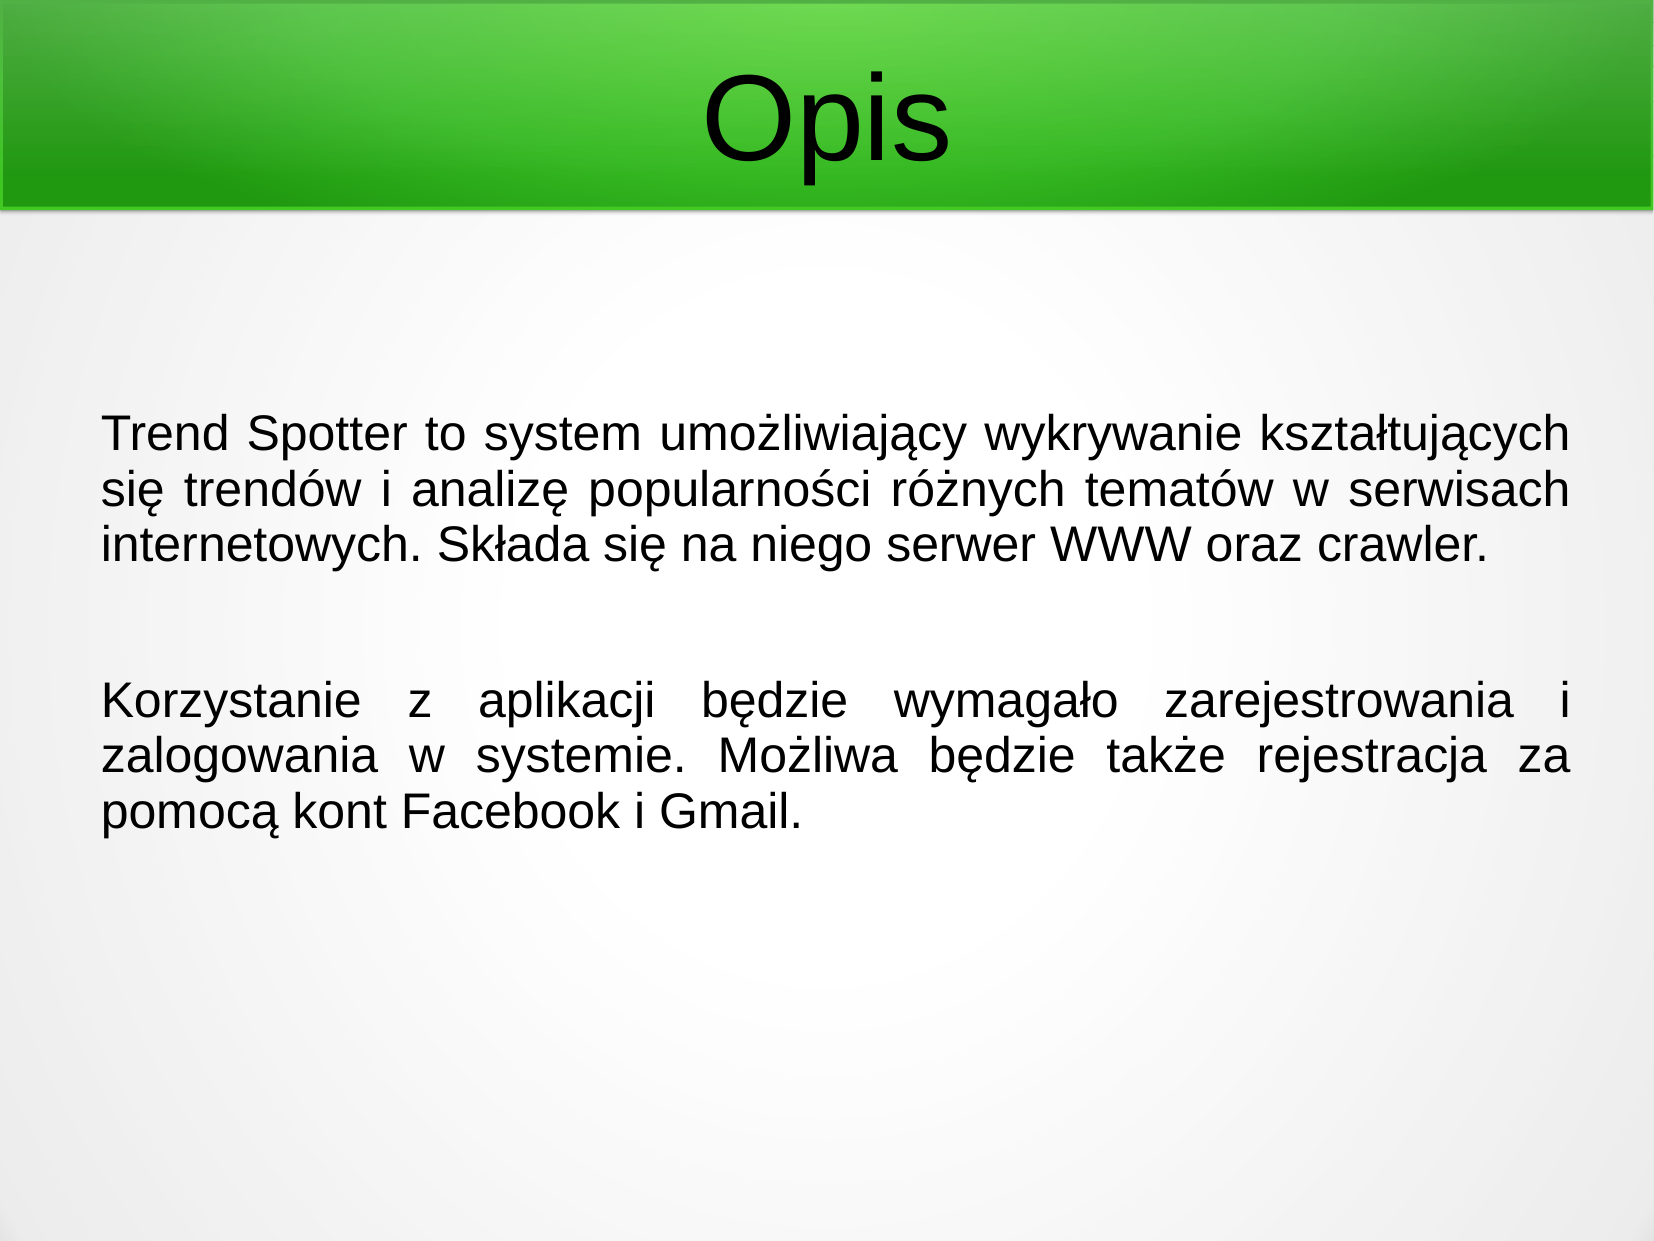

# Opis
Trend Spotter to system umożliwiający wykrywanie kształtujących się trendów i analizę popularności różnych tematów w serwisach internetowych. Składa się na niego serwer WWW oraz crawler.
Korzystanie z aplikacji będzie wymagało zarejestrowania i zalogowania w systemie. Możliwa będzie także rejestracja za pomocą kont Facebook i Gmail.